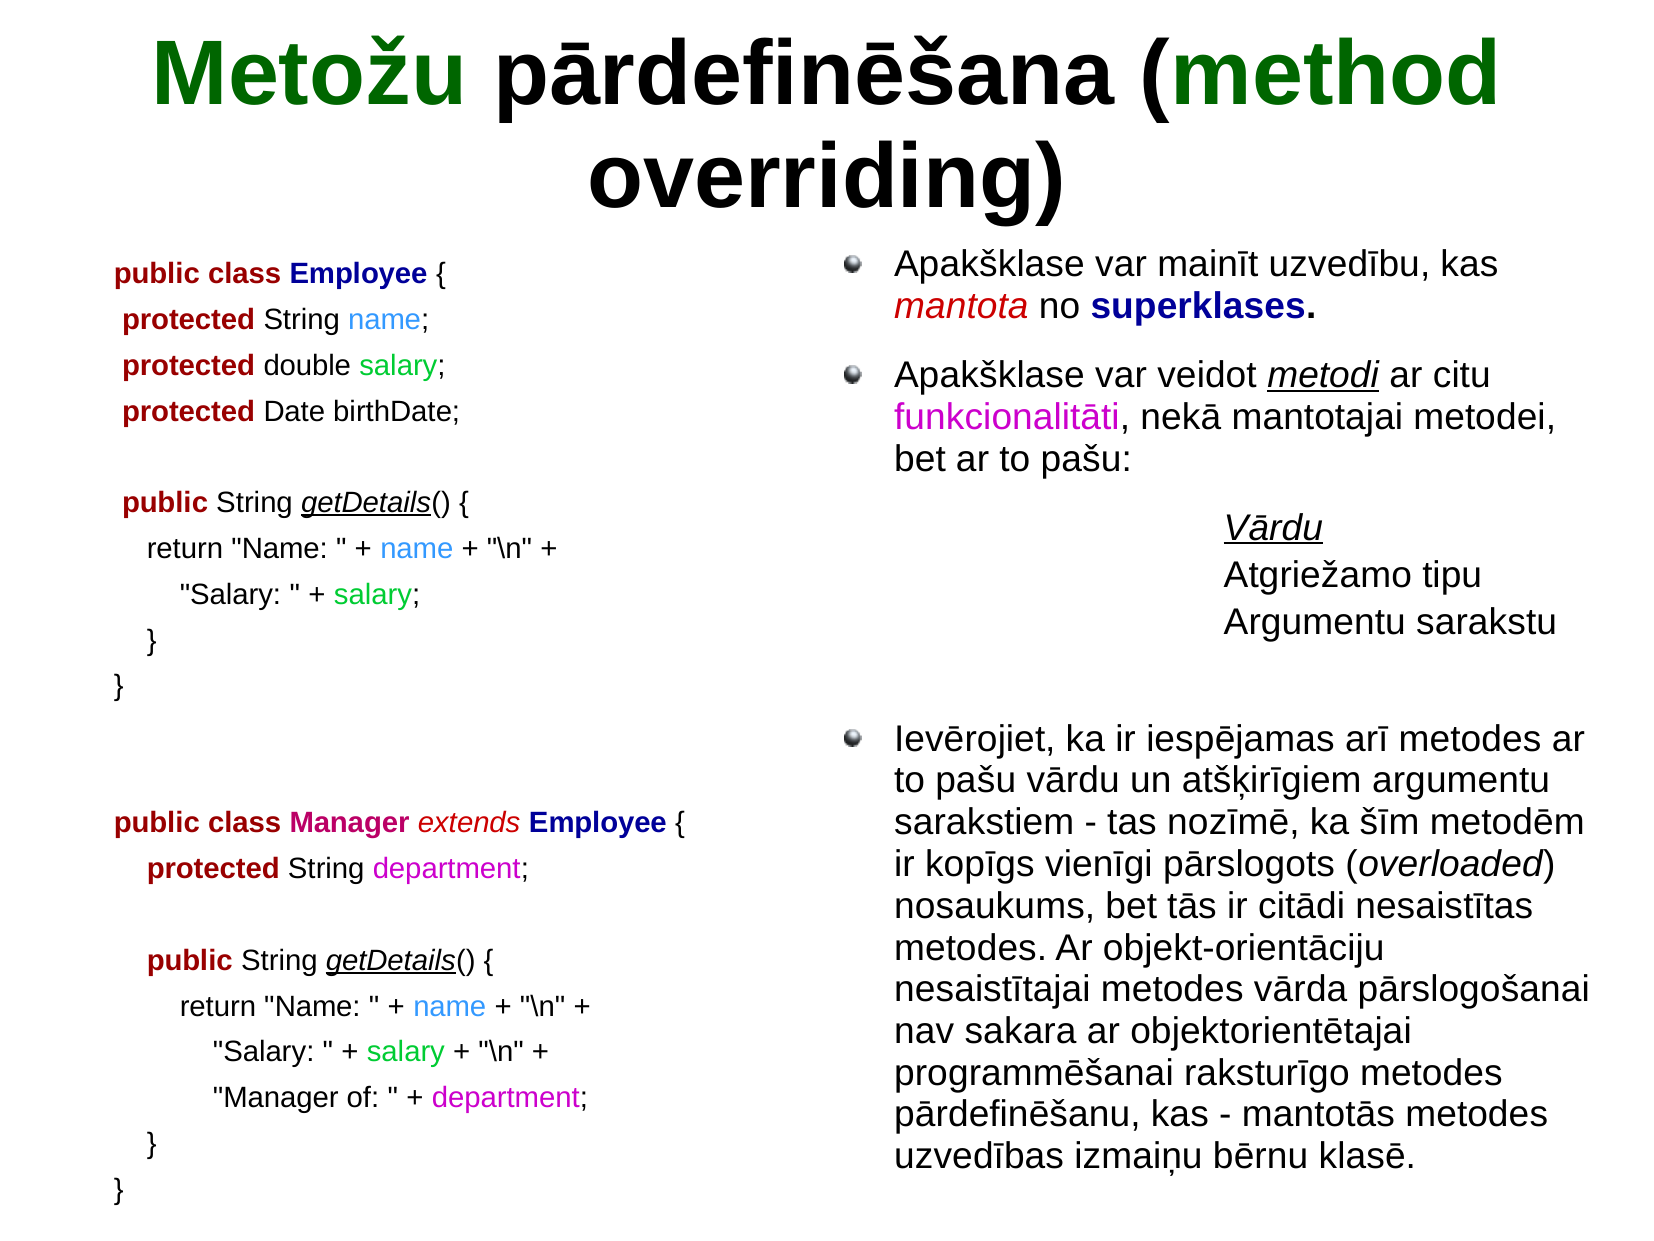

# Metožu pārdefinēšana (method overriding)
Apakšklase var mainīt uzvedību, kas mantota no superklases.
Apakšklase var veidot metodi ar citu funkcionalitāti, nekā mantotajai metodei, bet ar to pašu:
Vārdu
Atgriežamo tipu
Argumentu sarakstu
Ievērojiet, ka ir iespējamas arī metodes ar to pašu vārdu un atšķirīgiem argumentu sarakstiem - tas nozīmē, ka šīm metodēm ir kopīgs vienīgi pārslogots (overloaded) nosaukums, bet tās ir citādi nesaistītas metodes. Ar objekt-orientāciju nesaistītajai metodes vārda pārslogošanai nav sakara ar objektorientētajai programmēšanai raksturīgo metodes pārdefinēšanu, kas - mantotās metodes uzvedības izmaiņu bērnu klasē.
public class Employee {
 protected String name;
 protected double salary;
 protected Date birthDate;
 public String getDetails() {
 return "Name: " + name + "\n" +
 "Salary: " + salary;
 }
}
public class Manager extends Employee {
 protected String department;
 public String getDetails() {
 return "Name: " + name + "\n" +
 "Salary: " + salary + "\n" +
 "Manager of: " + department;
 }
}